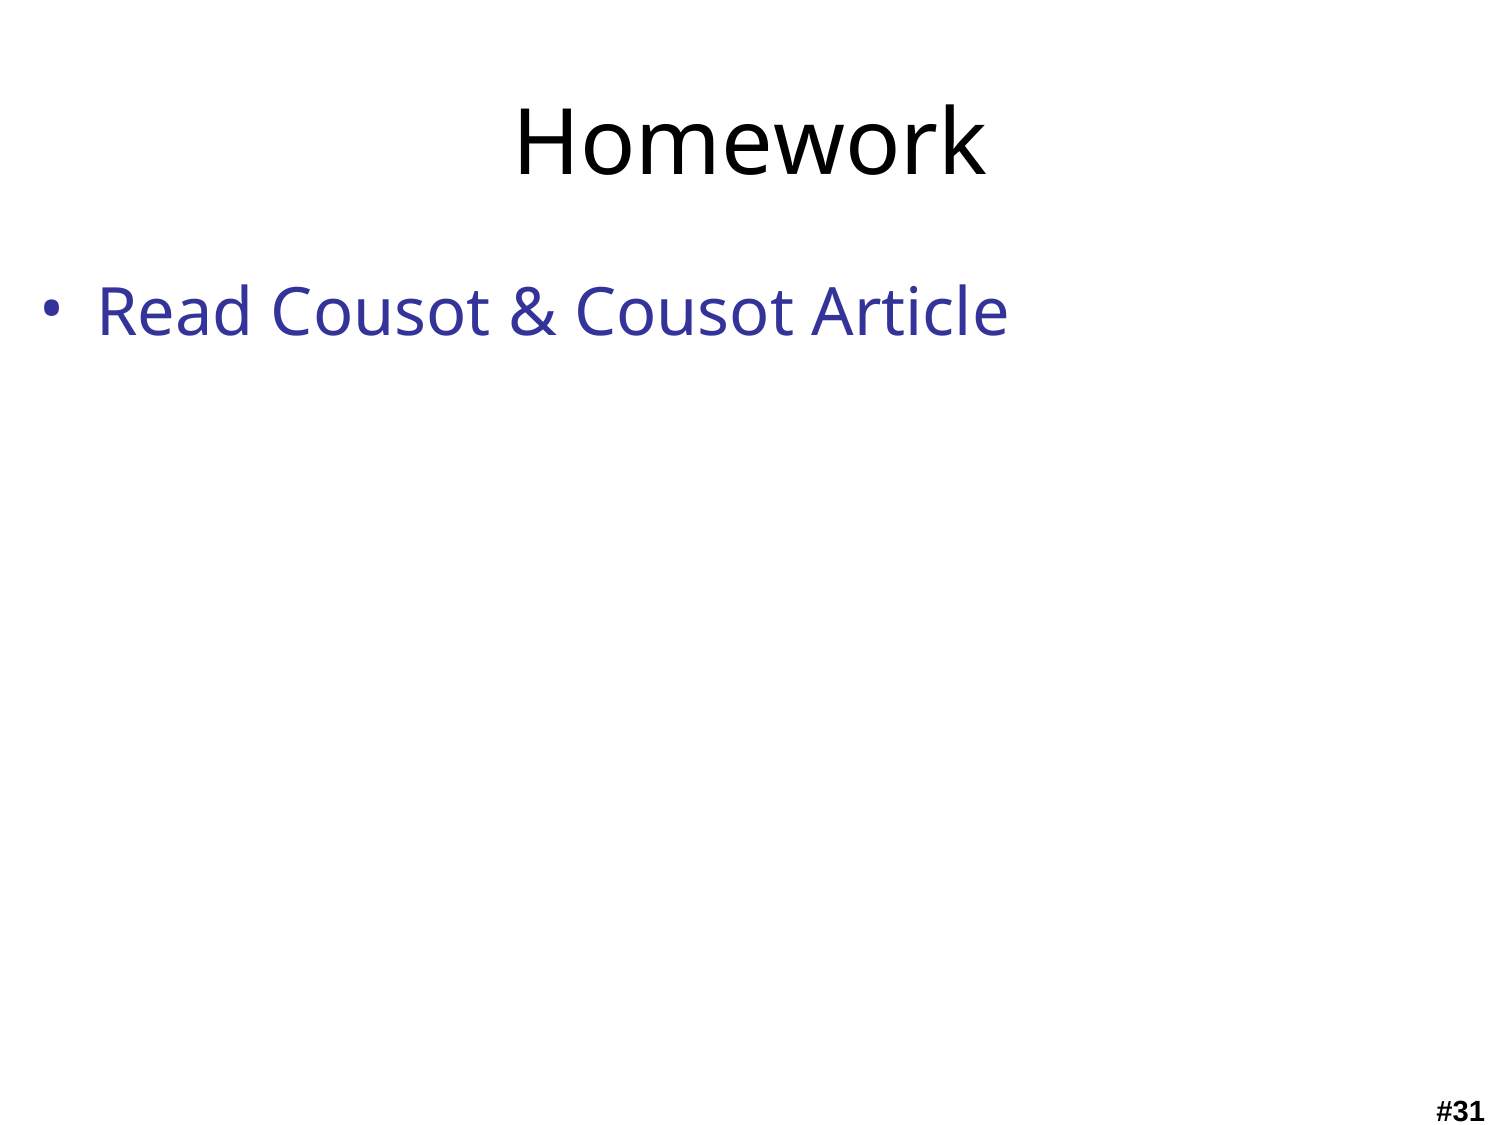

# Homework
Read Cousot & Cousot Article
31